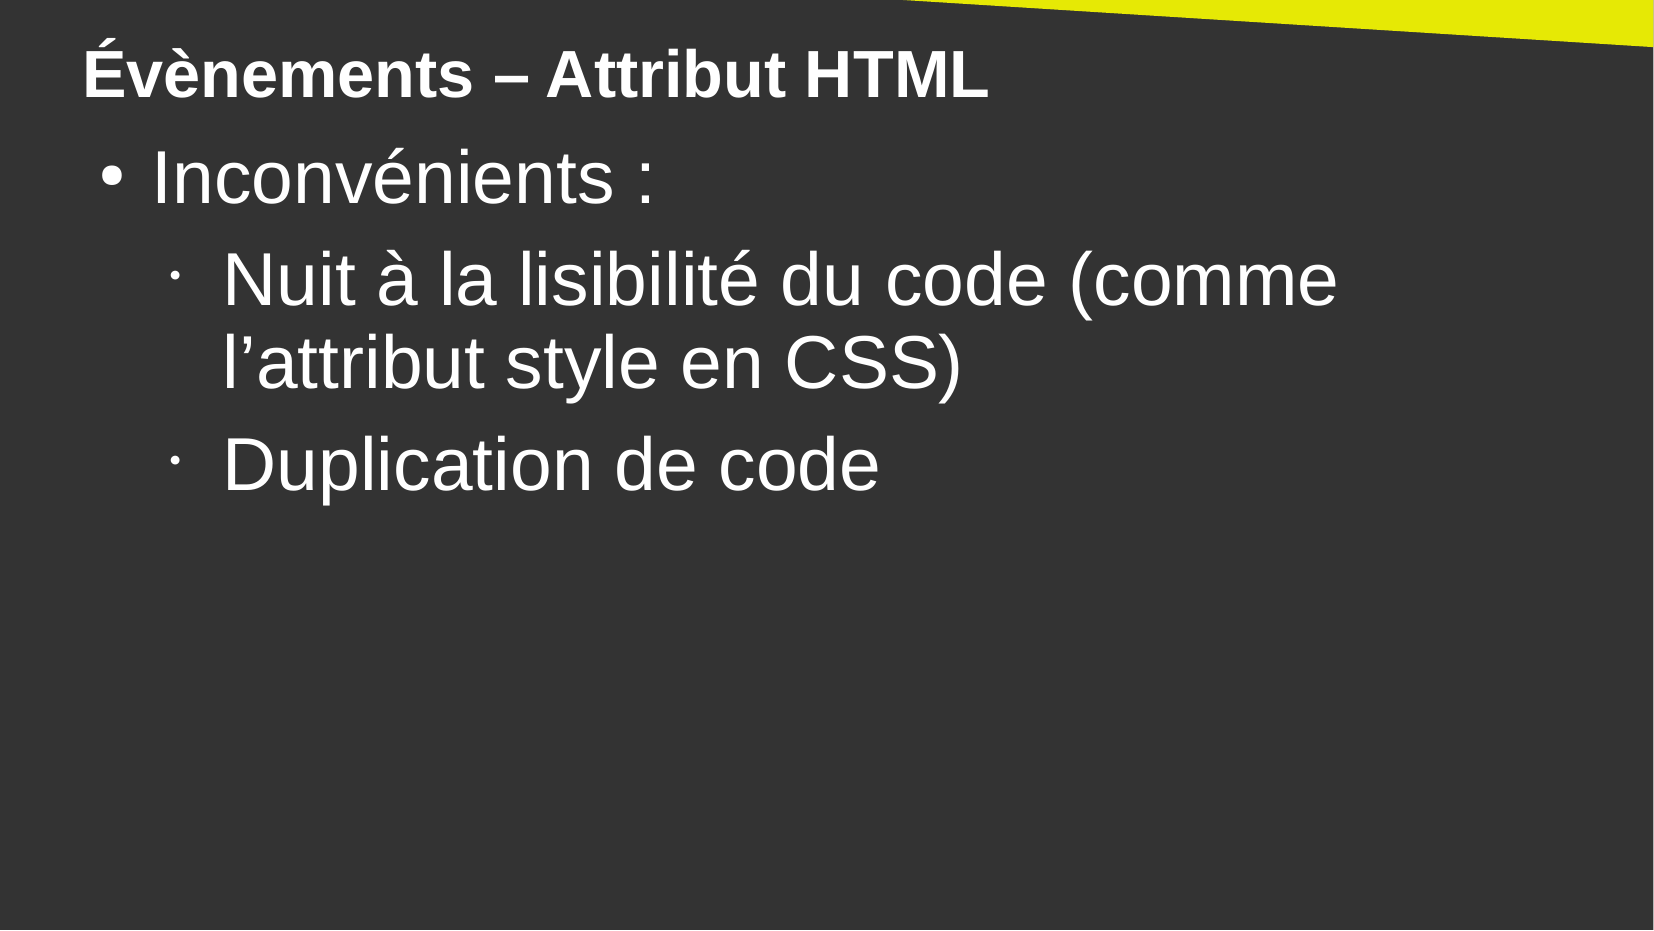

# Évènements – Attribut HTML
Inconvénients :
Nuit à la lisibilité du code (comme l’attribut style en CSS)
Duplication de code